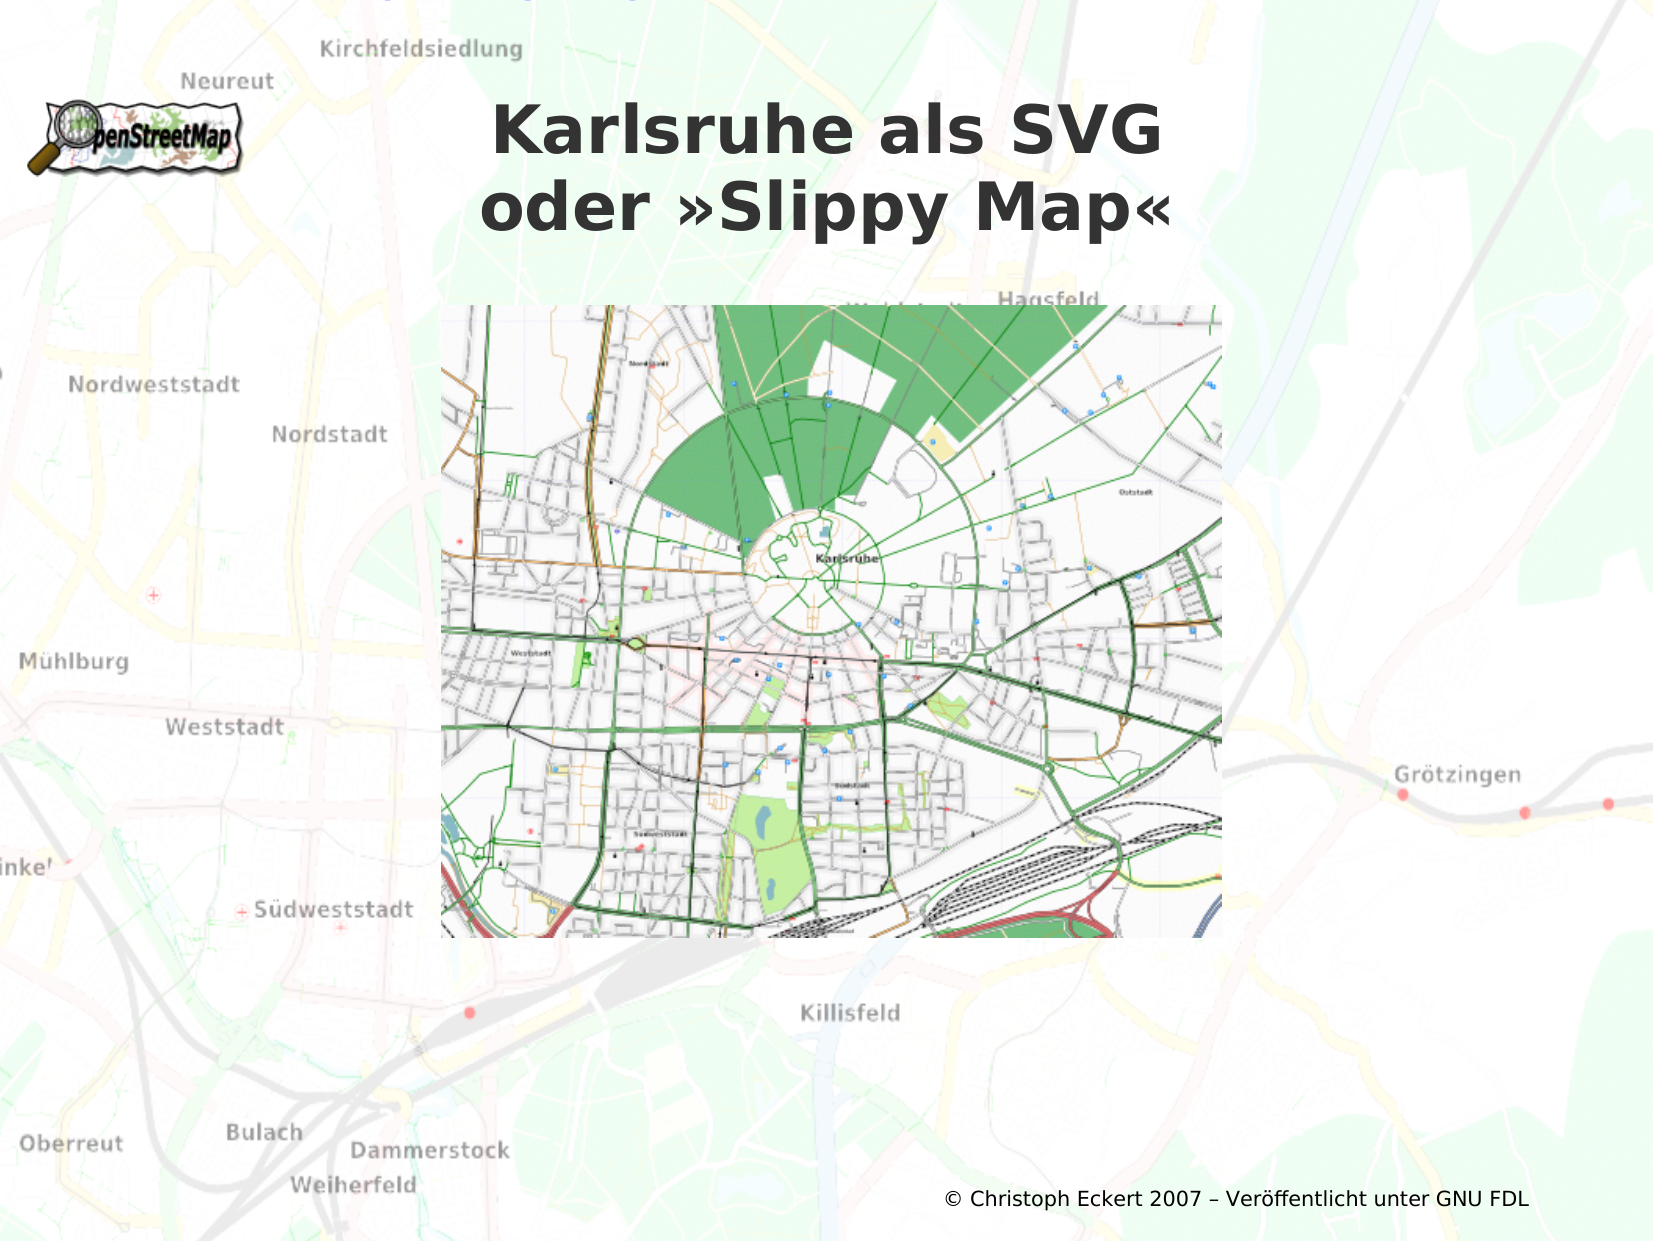

# Karlsruhe als SVG oder »Slippy Map«